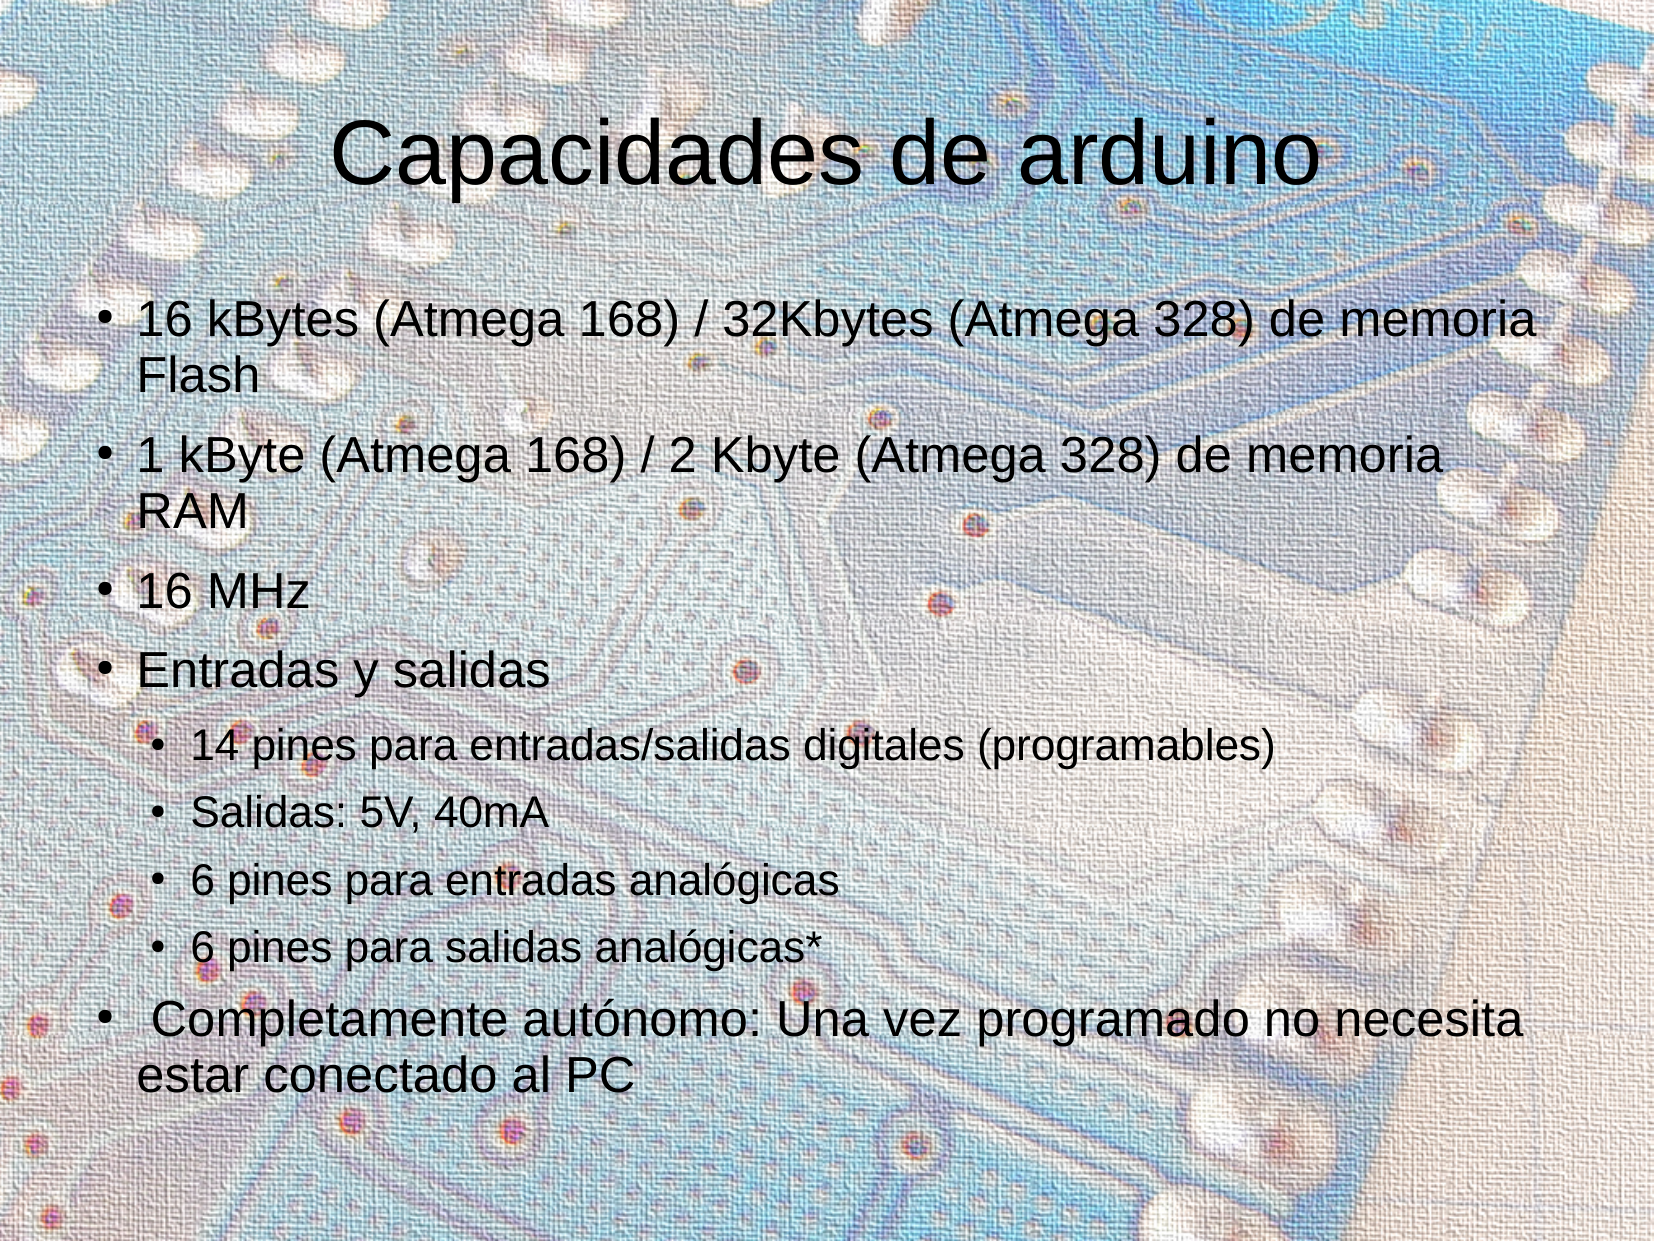

# Capacidades de arduino
16 kBytes (Atmega 168) / 32Kbytes (Atmega 328) de memoria Flash
1 kByte (Atmega 168) / 2 Kbyte (Atmega 328) de memoria RAM
16 MHz
Entradas y salidas
14 pines para entradas/salidas digitales (programables)
Salidas: 5V, 40mA
6 pines para entradas analógicas
6 pines para salidas analógicas*
 Completamente autónomo: Una vez programado no necesita estar conectado al PC